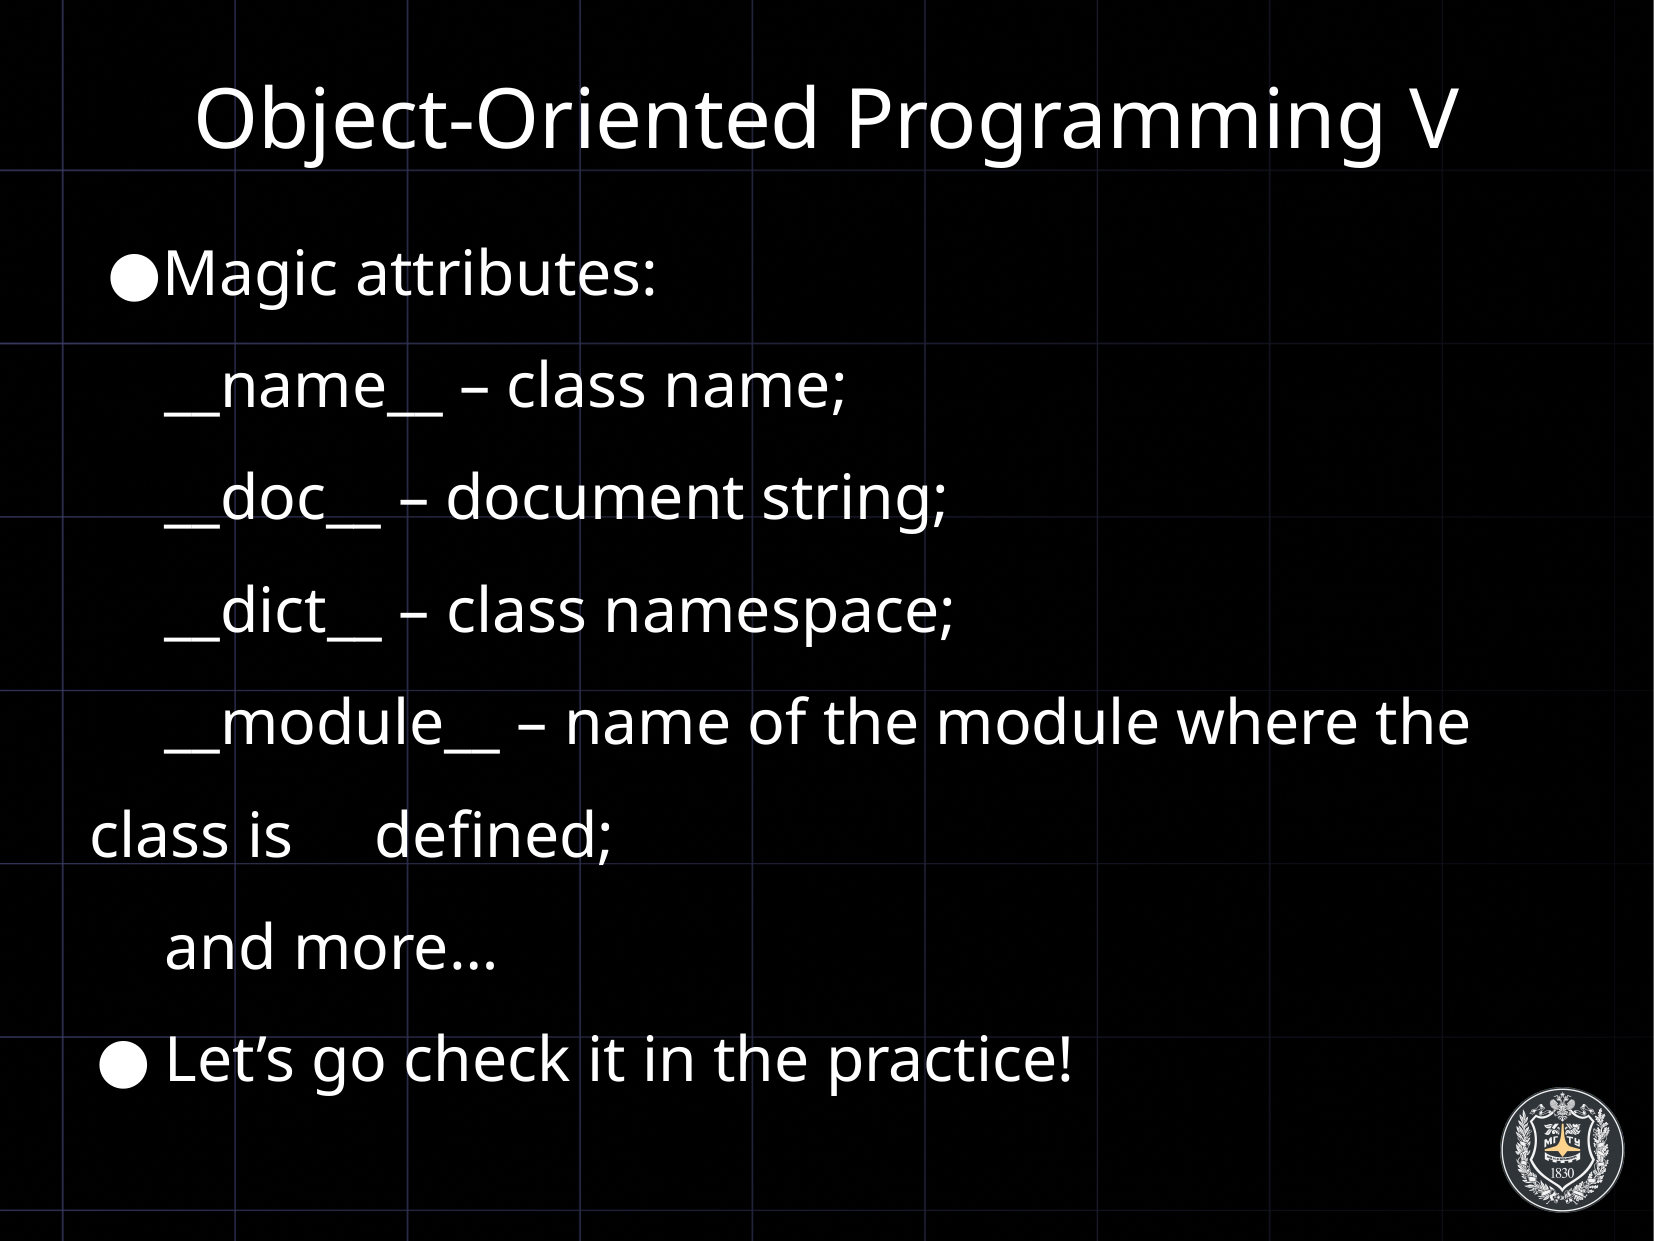

Object-Oriented Programming V
Magic attributes:
	__name__ – class name;
	__doc__ – document string;
	__dict__ – class namespace;
	__module__ – name of the module where the class is defined;
	and more…
Let’s go check it in the practice!